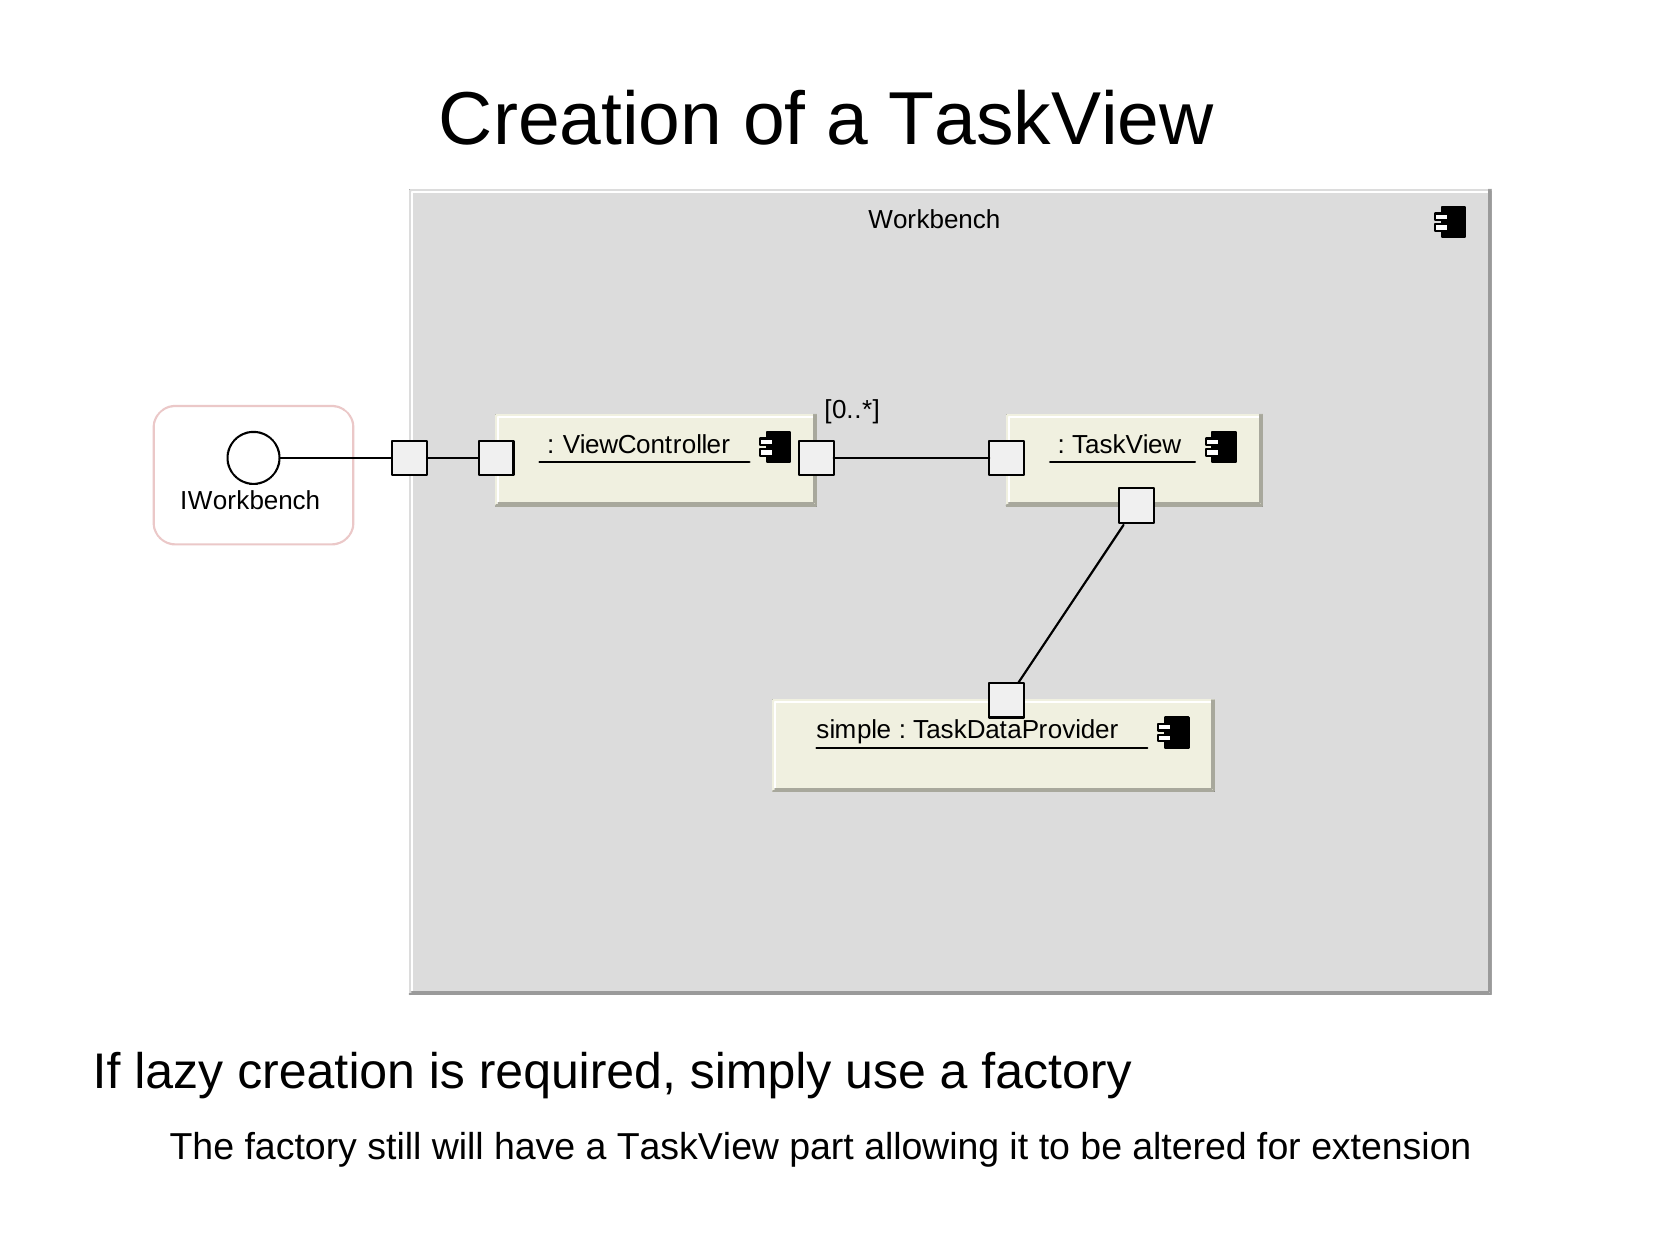

# Creation of a TaskView
If lazy creation is required, simply use a factory
The factory still will have a TaskView part allowing it to be altered for extension